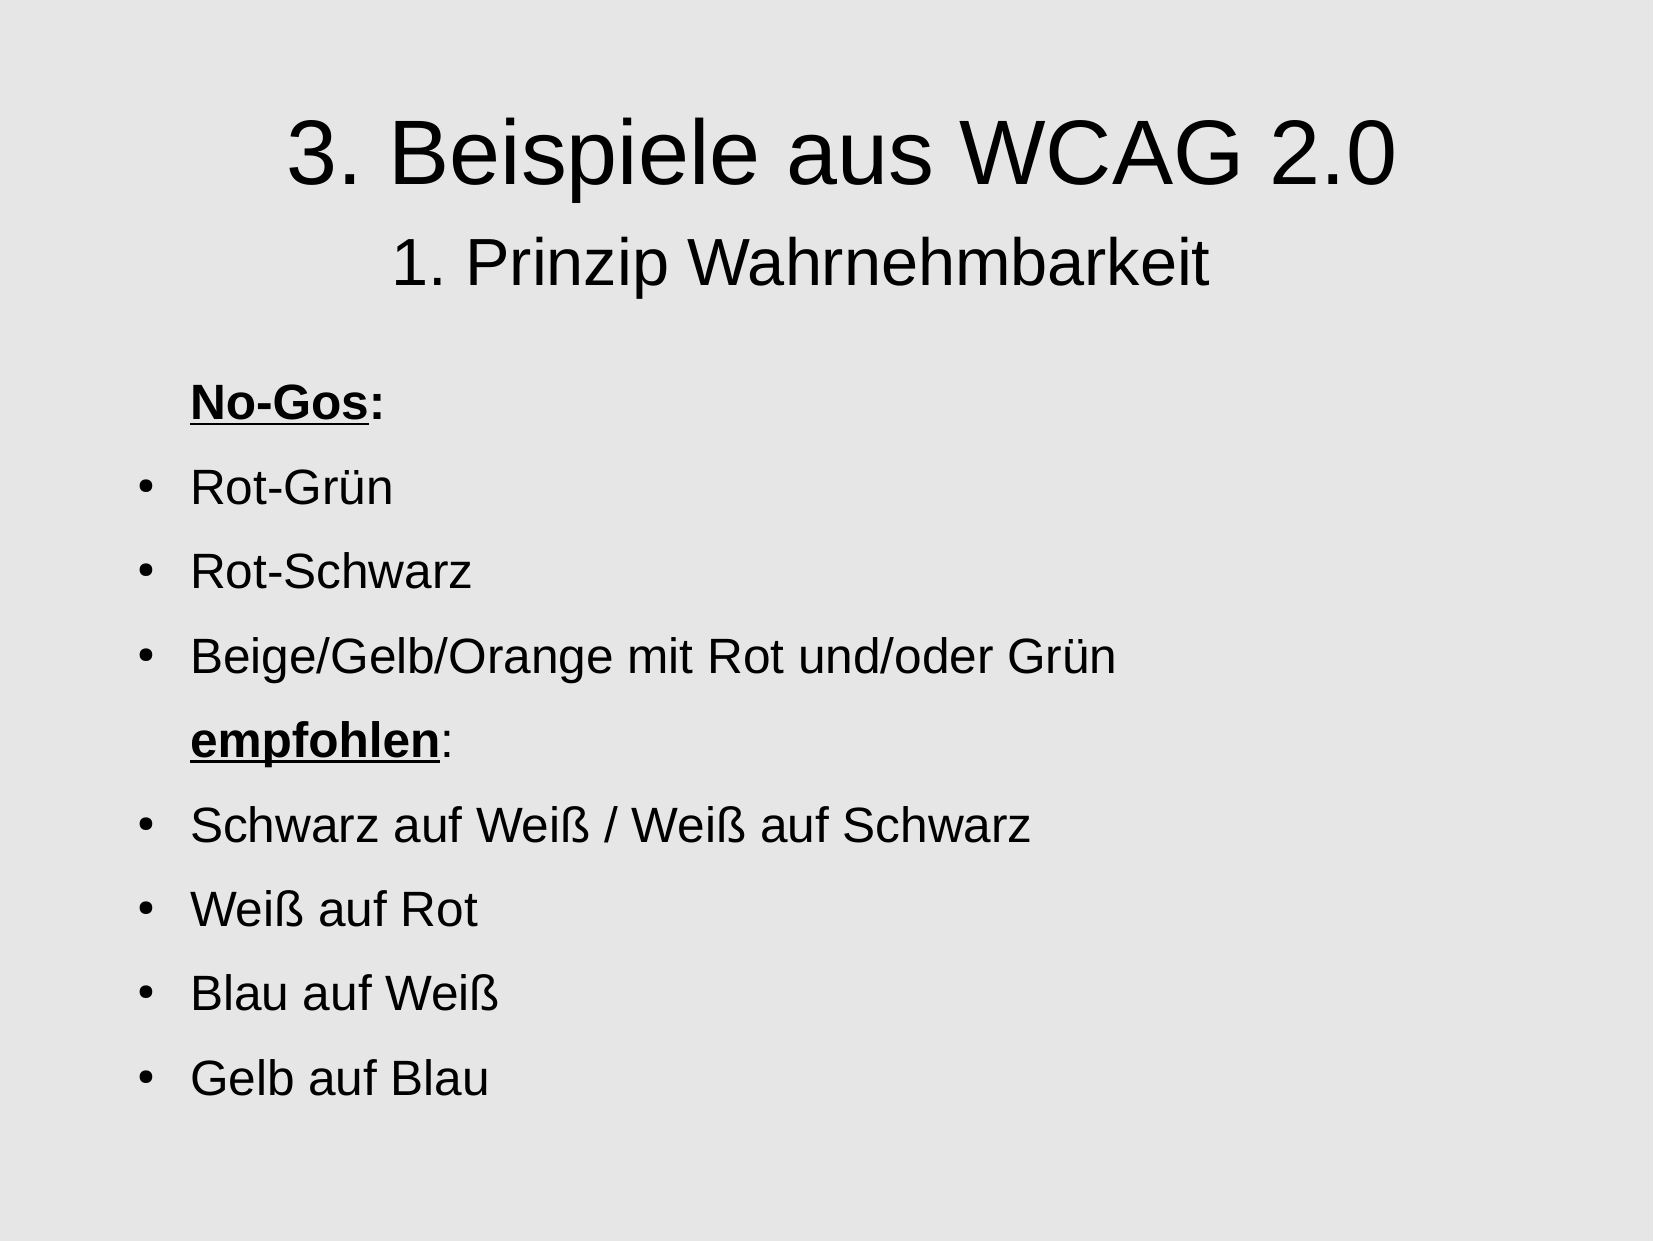

3. Beispiele aus WCAG 2.0
1. Prinzip Wahrnehmbarkeit
# No-Gos:
Rot-Grün
Rot-Schwarz
Beige/Gelb/Orange mit Rot und/oder Grün
empfohlen:
Schwarz auf Weiß / Weiß auf Schwarz
Weiß auf Rot
Blau auf Weiß
Gelb auf Blau